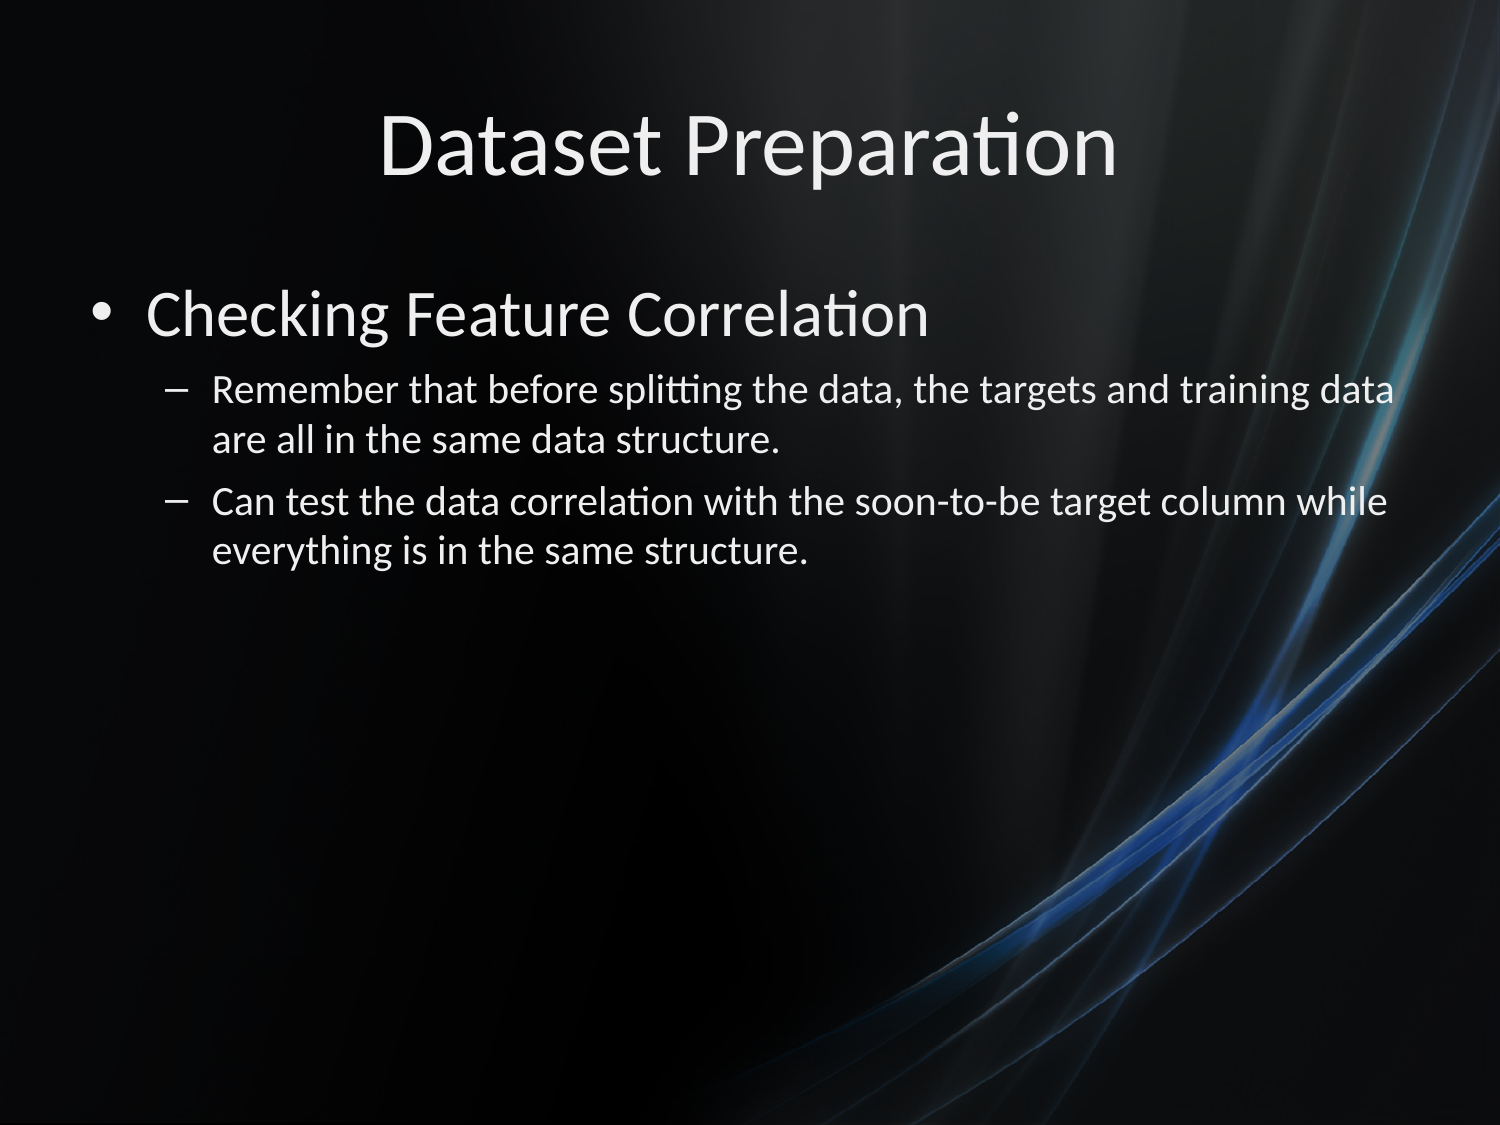

# Dataset Preparation
Checking Feature Correlation
Remember that before splitting the data, the targets and training data are all in the same data structure.
Can test the data correlation with the soon-to-be target column while everything is in the same structure.